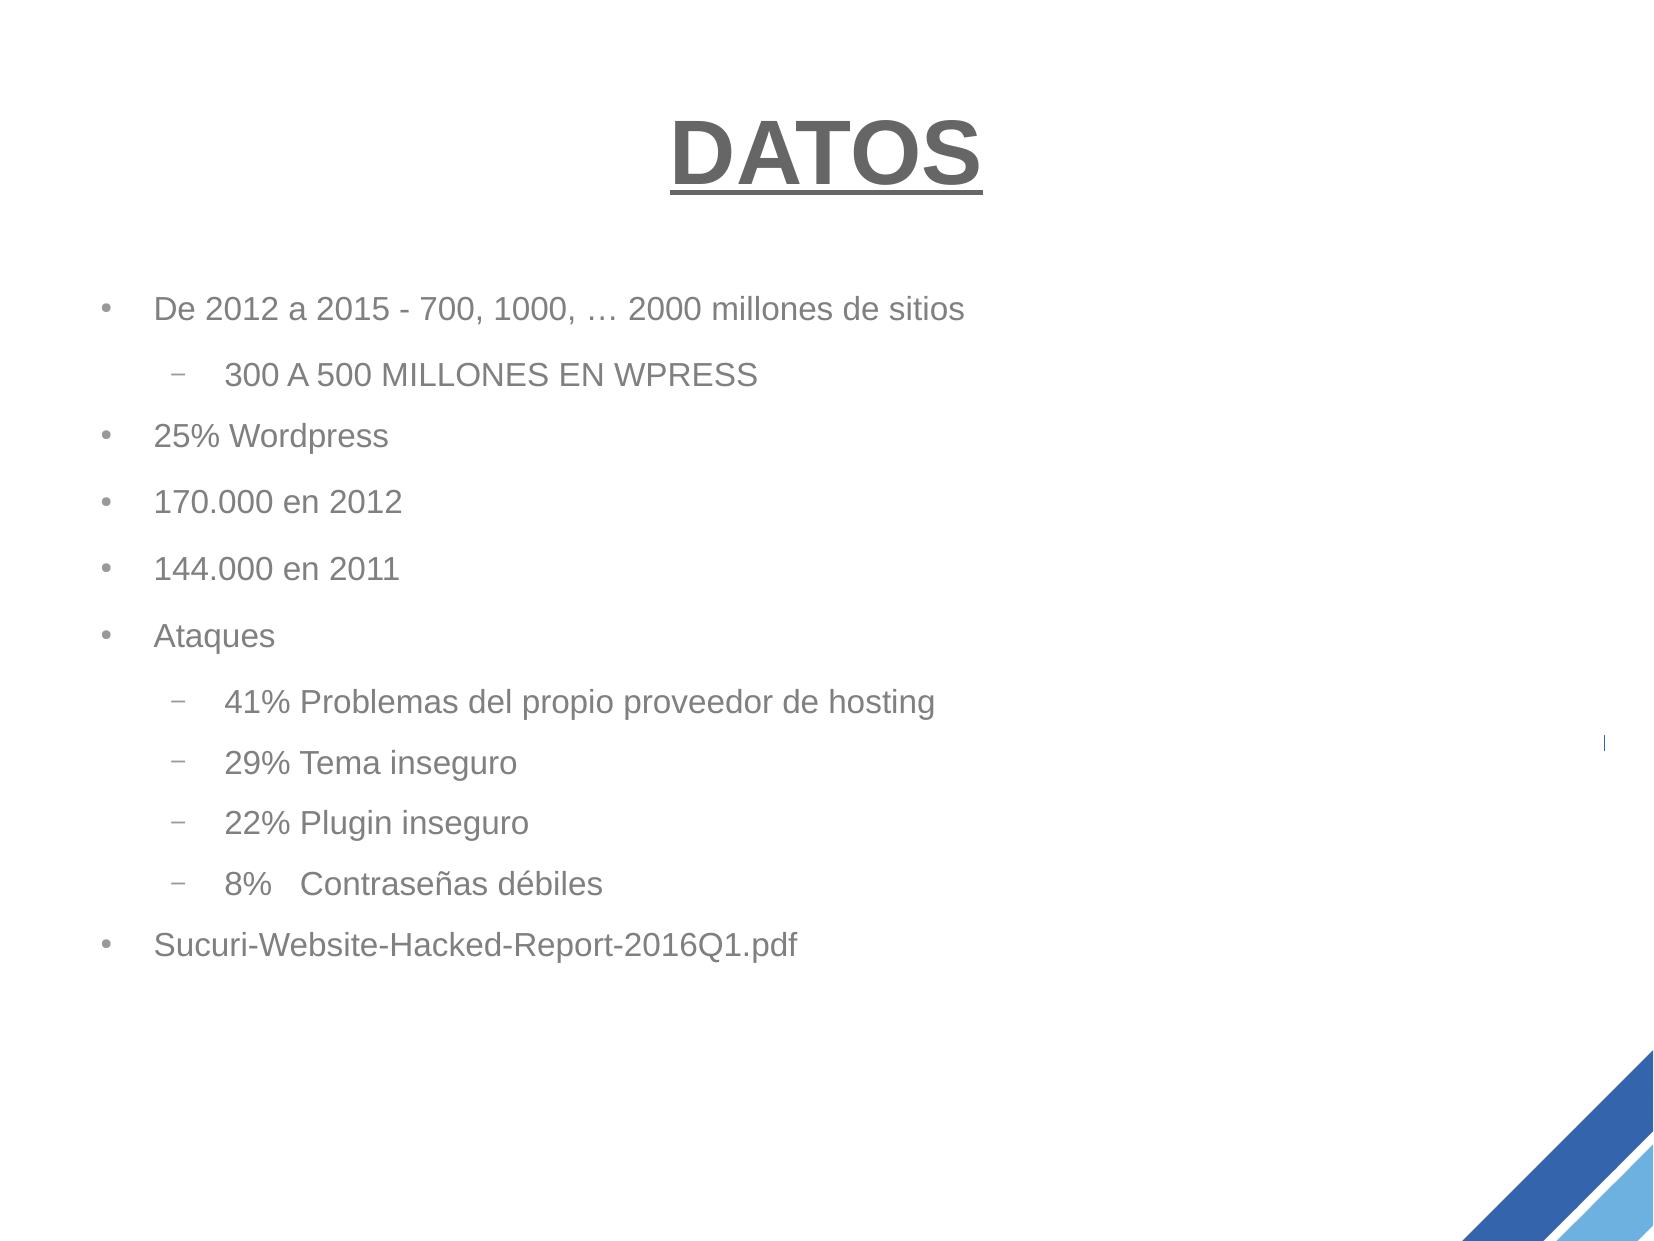

# DATOS
De 2012 a 2015 - 700, 1000, … 2000 millones de sitios
300 A 500 MILLONES EN WPRESS
25% Wordpress
170.000 en 2012
144.000 en 2011
Ataques
41% Problemas del propio proveedor de hosting
29% Tema inseguro
22% Plugin inseguro
8% Contraseñas débiles
Sucuri-Website-Hacked-Report-2016Q1.pdf